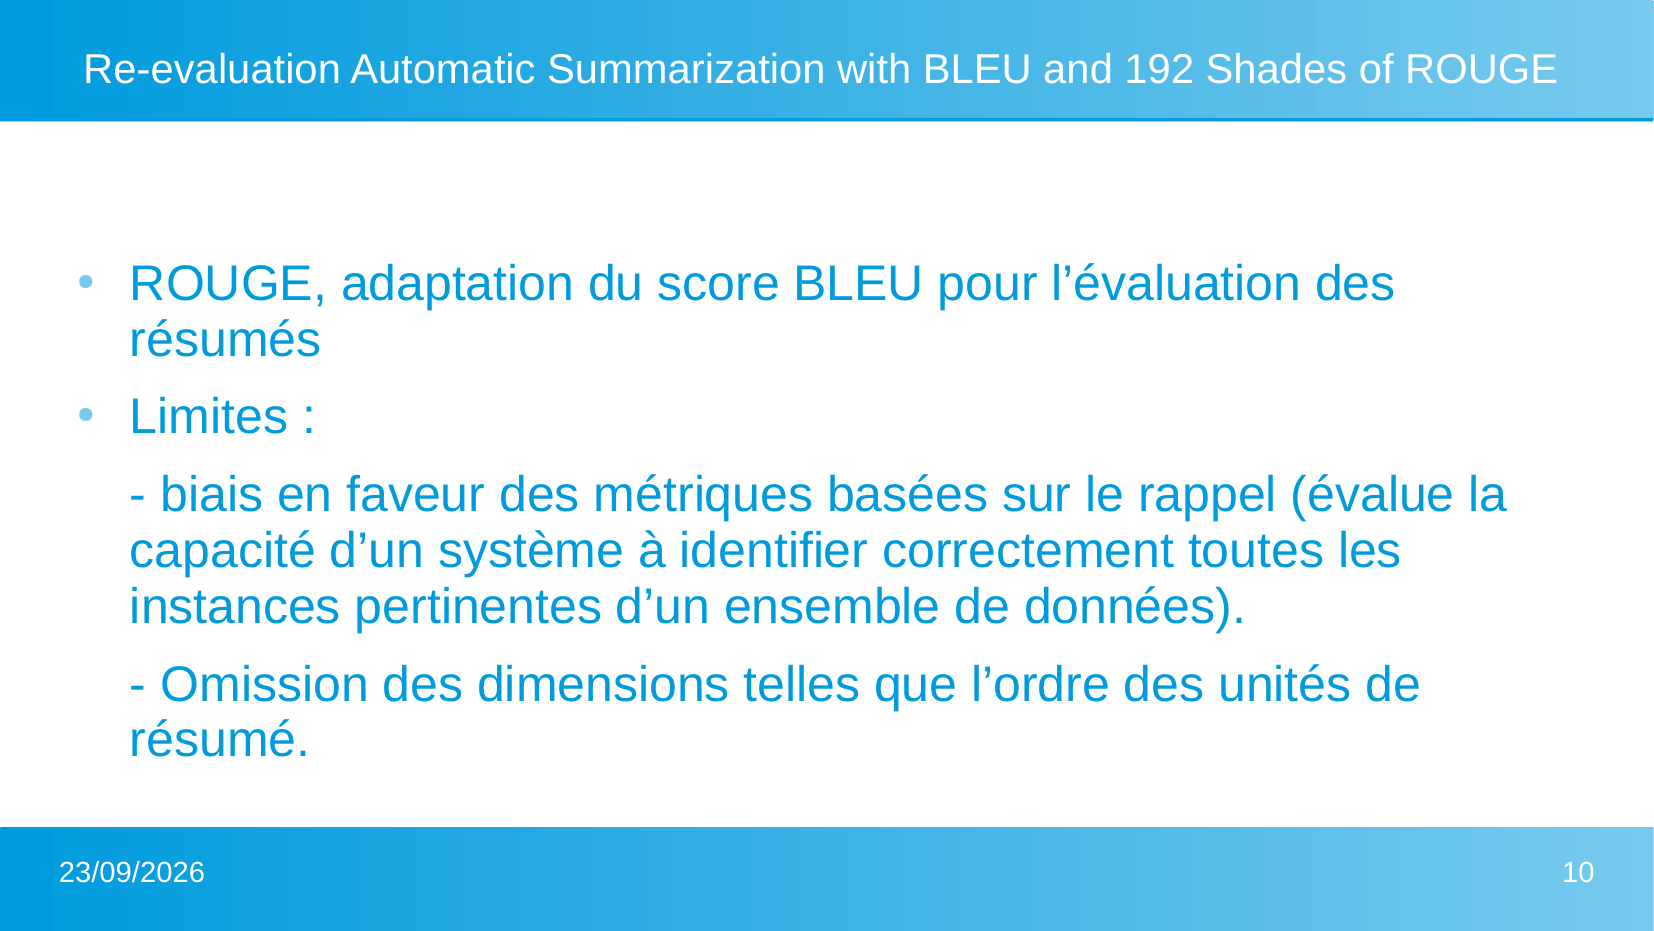

# Re-evaluation Automatic Summarization with BLEU and 192 Shades of ROUGE
ROUGE, adaptation du score BLEU pour l’évaluation des résumés
Limites :
- biais en faveur des métriques basées sur le rappel (évalue la capacité d’un système à identifier correctement toutes les instances pertinentes d’un ensemble de données).
- Omission des dimensions telles que l’ordre des unités de résumé.
10